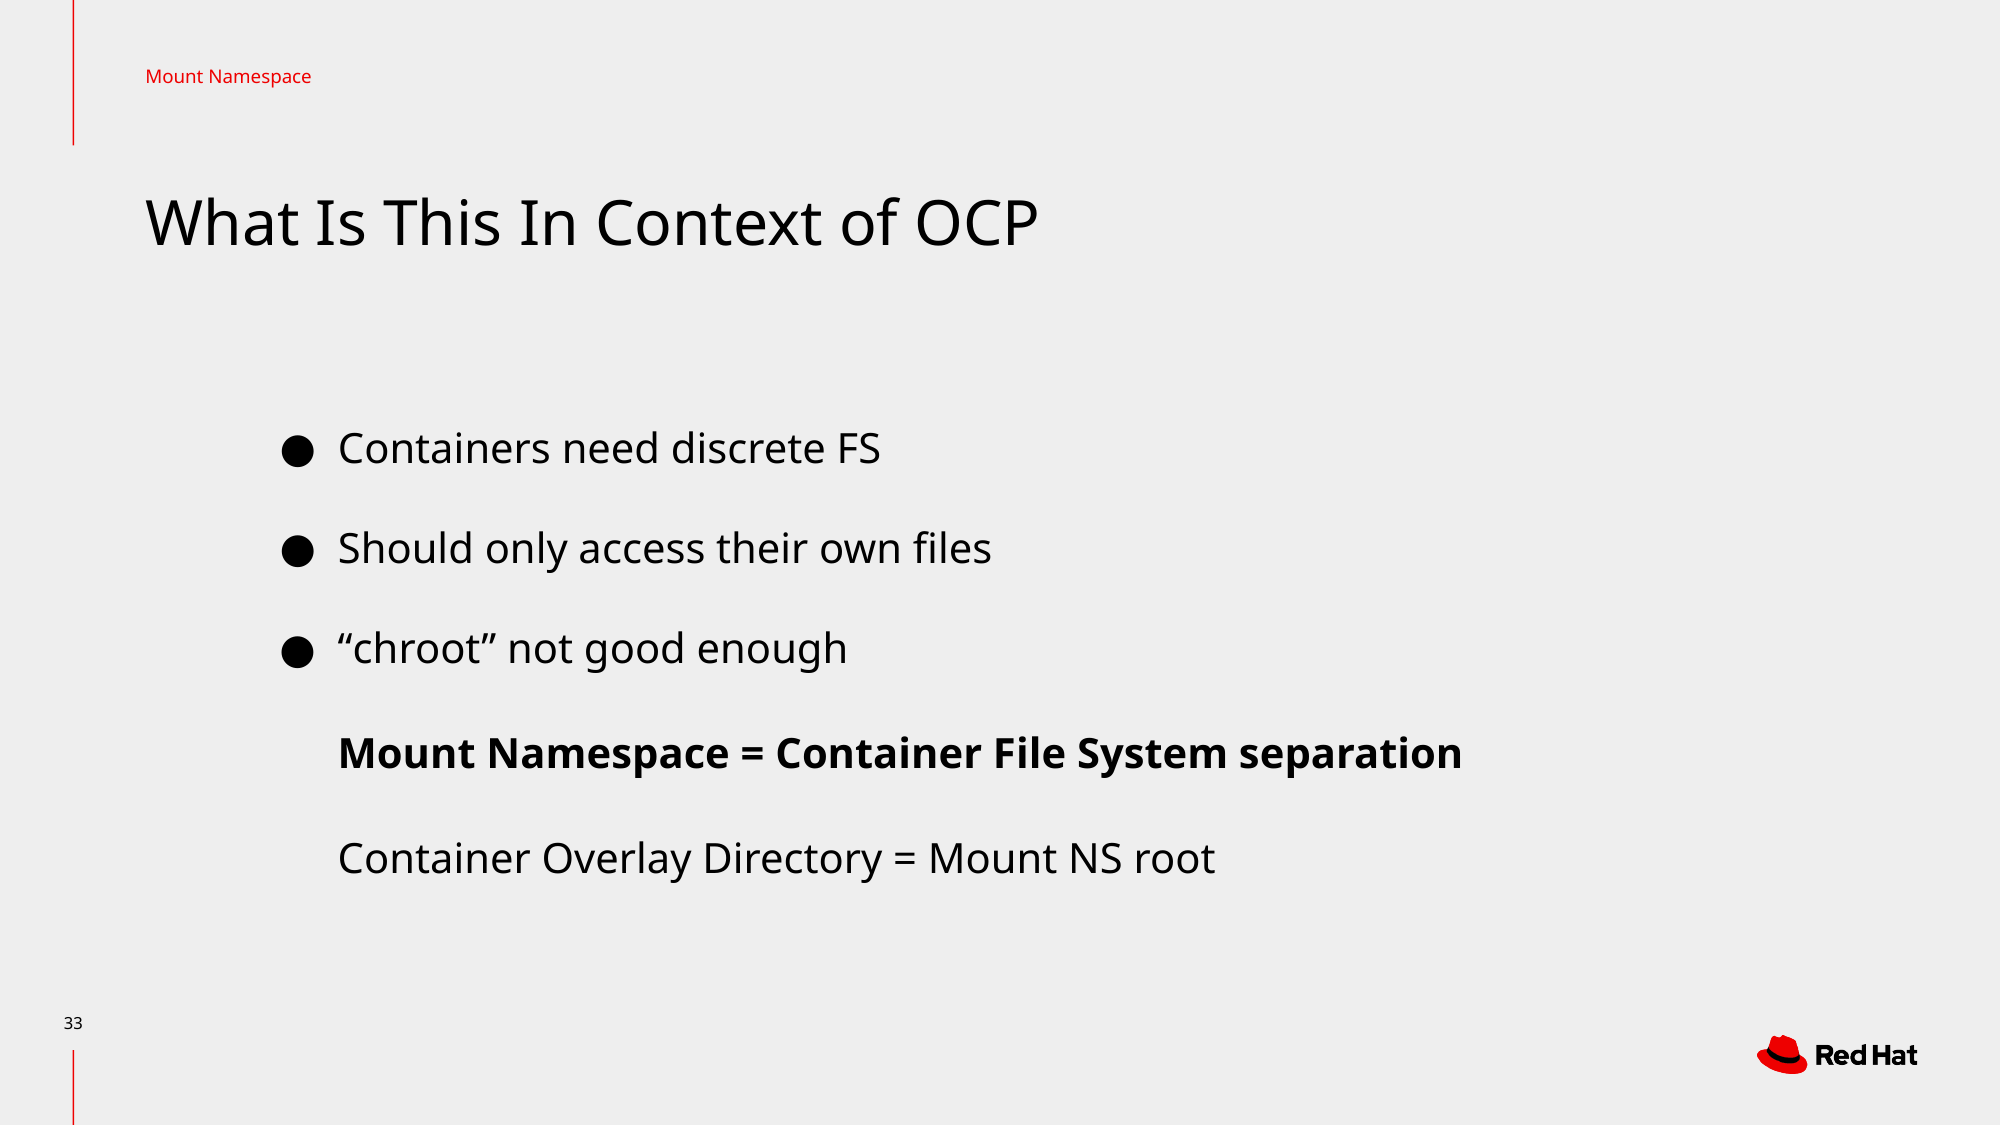

# Mount Namespace
What Is This In Context of OCP
Containers need discrete FS
Should only access their own files
“chroot” not good enough
Mount Namespace = Container File System separation
Container Overlay Directory = Mount NS root